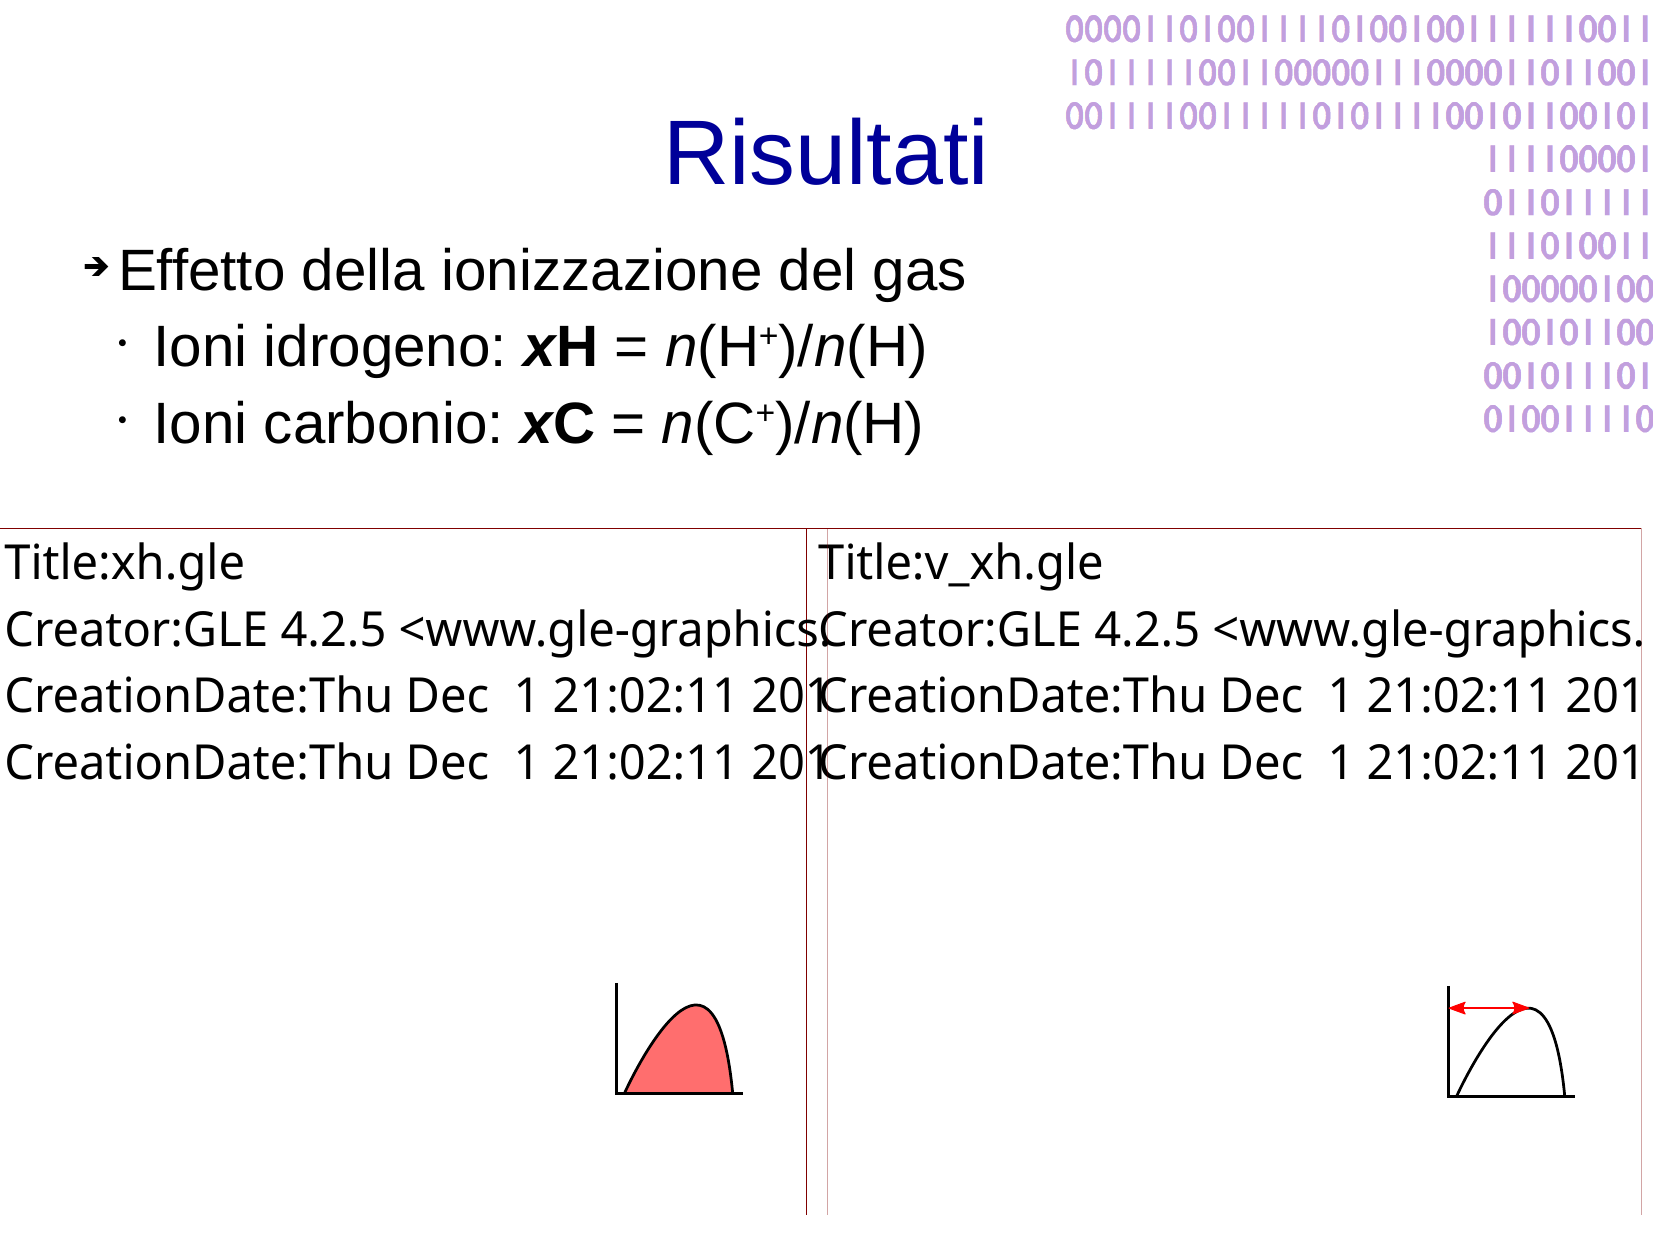

# Risultati
Effetto della ionizzazione del gas
Ioni idrogeno: xH = n(H+)/n(H)
Ioni carbonio: xC = n(C+)/n(H)